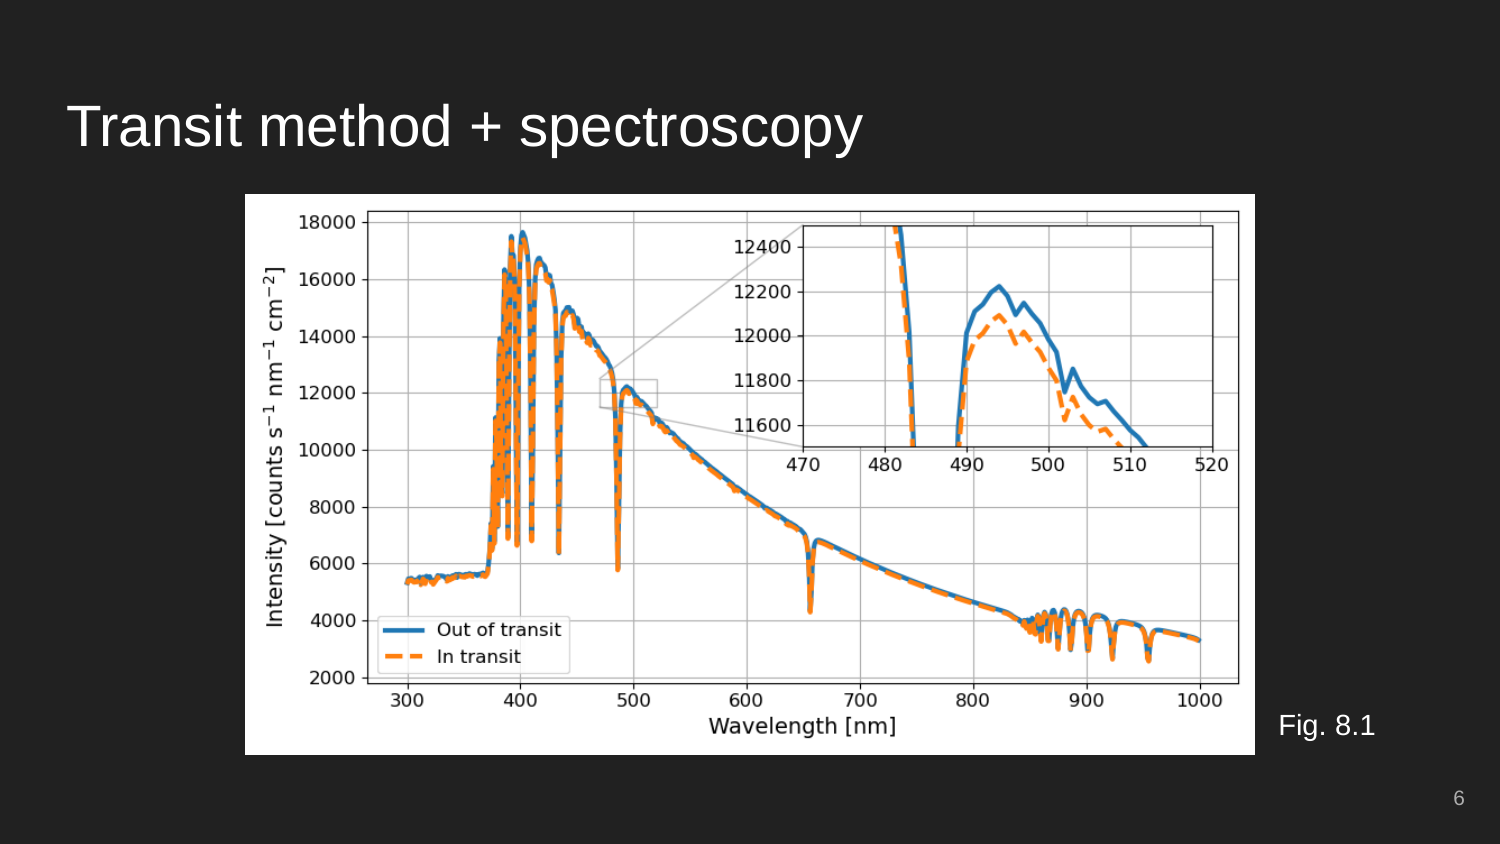

# Transit method + spectroscopy
Fig. 8.1